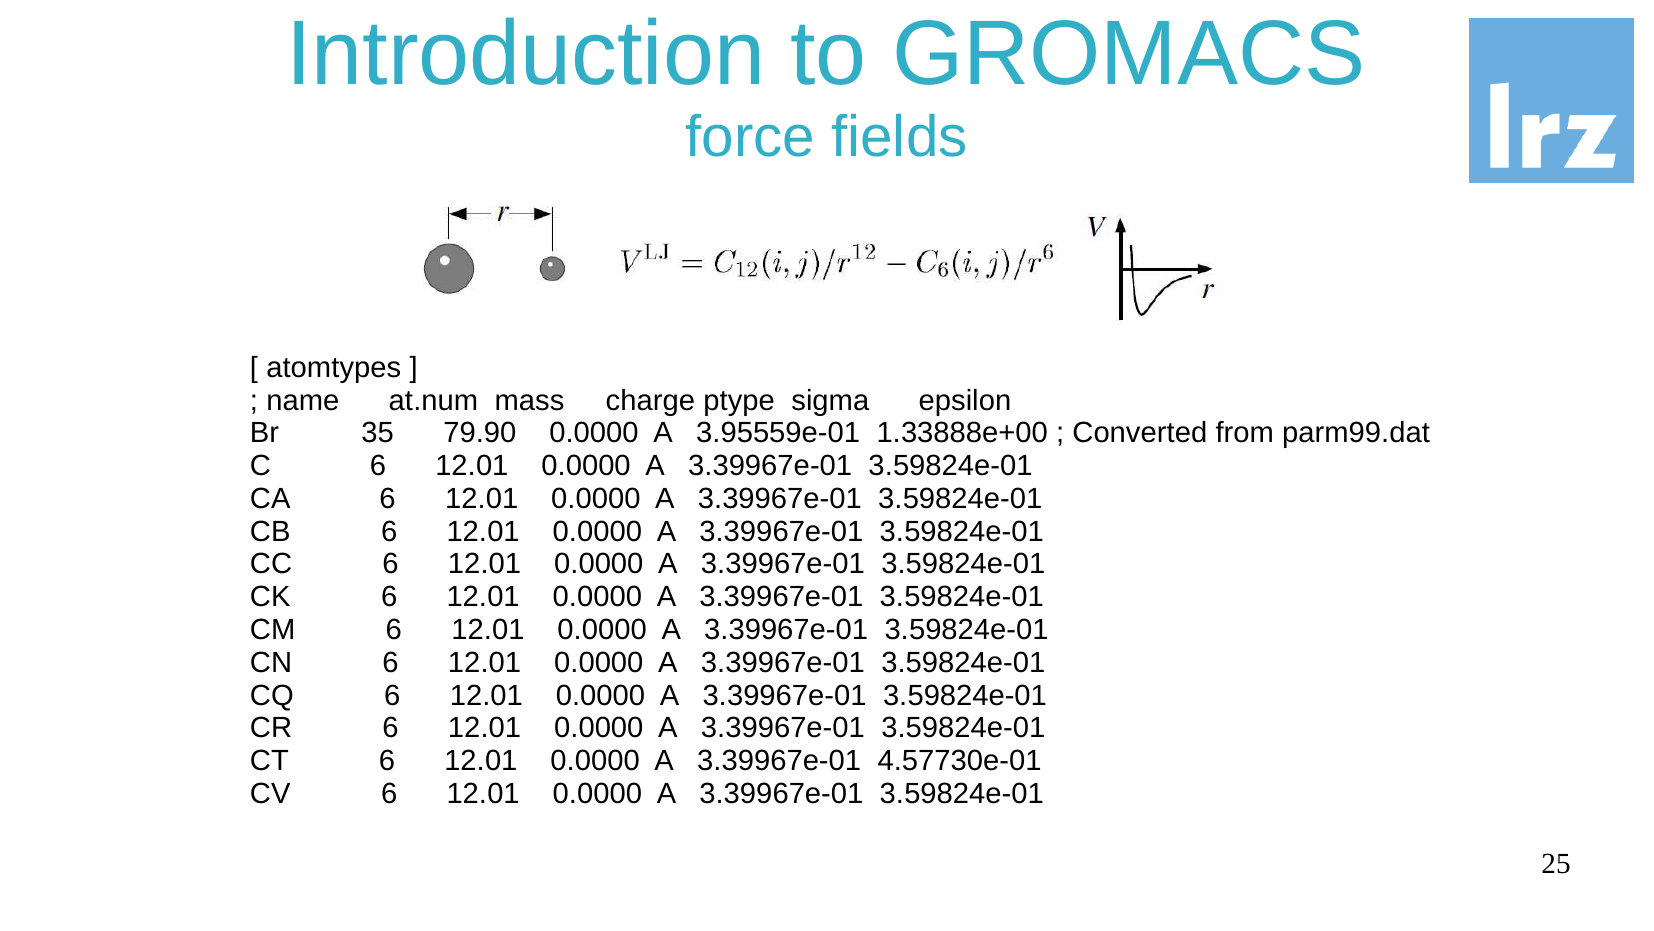

# Introduction to GROMACS force fields
[ atomtypes ]
; name at.num mass charge ptype sigma epsilon
Br 35 79.90 0.0000 A 3.95559e-01 1.33888e+00 ; Converted from parm99.dat
C 6 12.01 0.0000 A 3.39967e-01 3.59824e-01
CA 6 12.01 0.0000 A 3.39967e-01 3.59824e-01
CB 6 12.01 0.0000 A 3.39967e-01 3.59824e-01
CC 6 12.01 0.0000 A 3.39967e-01 3.59824e-01
CK 6 12.01 0.0000 A 3.39967e-01 3.59824e-01
CM 6 12.01 0.0000 A 3.39967e-01 3.59824e-01
CN 6 12.01 0.0000 A 3.39967e-01 3.59824e-01
CQ 6 12.01 0.0000 A 3.39967e-01 3.59824e-01
CR 6 12.01 0.0000 A 3.39967e-01 3.59824e-01
CT 6 12.01 0.0000 A 3.39967e-01 4.57730e-01
CV 6 12.01 0.0000 A 3.39967e-01 3.59824e-01
25